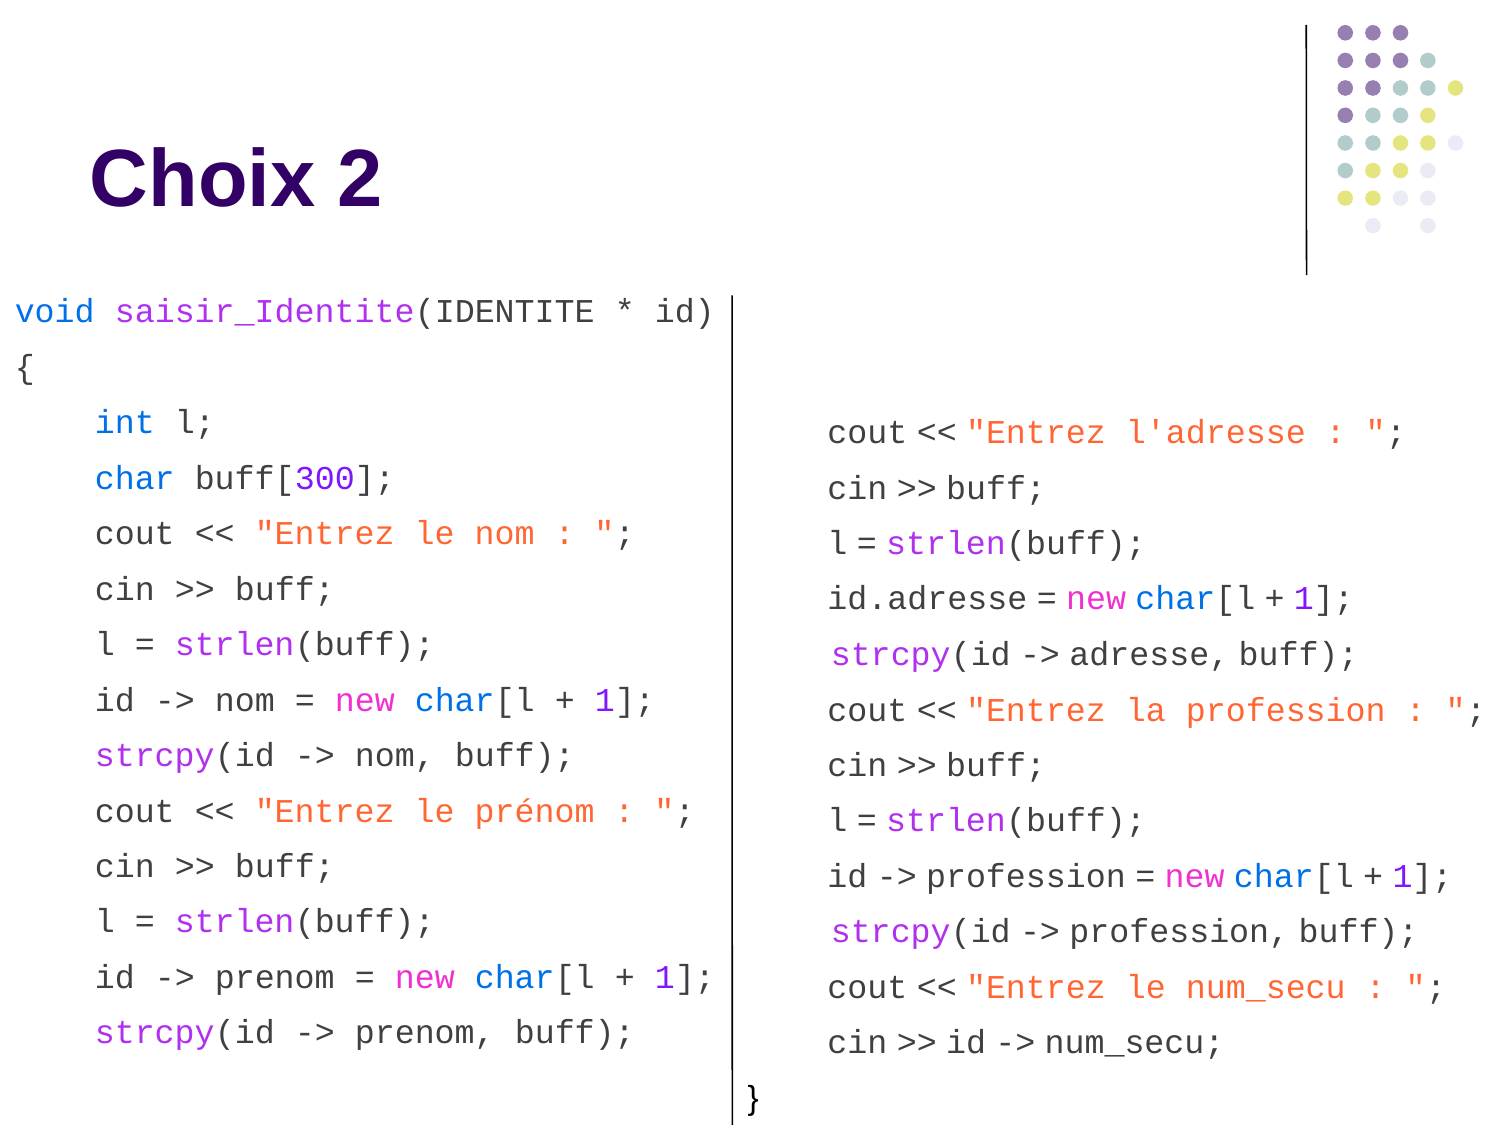

# Choix 2
void saisir_Identite(IDENTITE * id)
{
 int l;
 char buff[300];
 cout << "Entrez le nom : ";
 cin >> buff;
 l = strlen(buff);
 id -> nom = new char[l + 1];
 strcpy(id -> nom, buff);
 cout << "Entrez le prénom : ";
 cin >> buff;
 l = strlen(buff);
 id -> prenom = new char[l + 1];
 strcpy(id -> prenom, buff);
 cout << "Entrez l'adresse : ";
 cin >> buff;
 l = strlen(buff);
 id.adresse = new char[l + 1];
 strcpy(id -> adresse, buff);
 cout << "Entrez la profession : ";
 cin >> buff;
 l = strlen(buff);
 id -> profession = new char[l + 1];
 strcpy(id -> profession, buff);
 cout << "Entrez le num_secu : ";
 cin >> id -> num_secu;
}